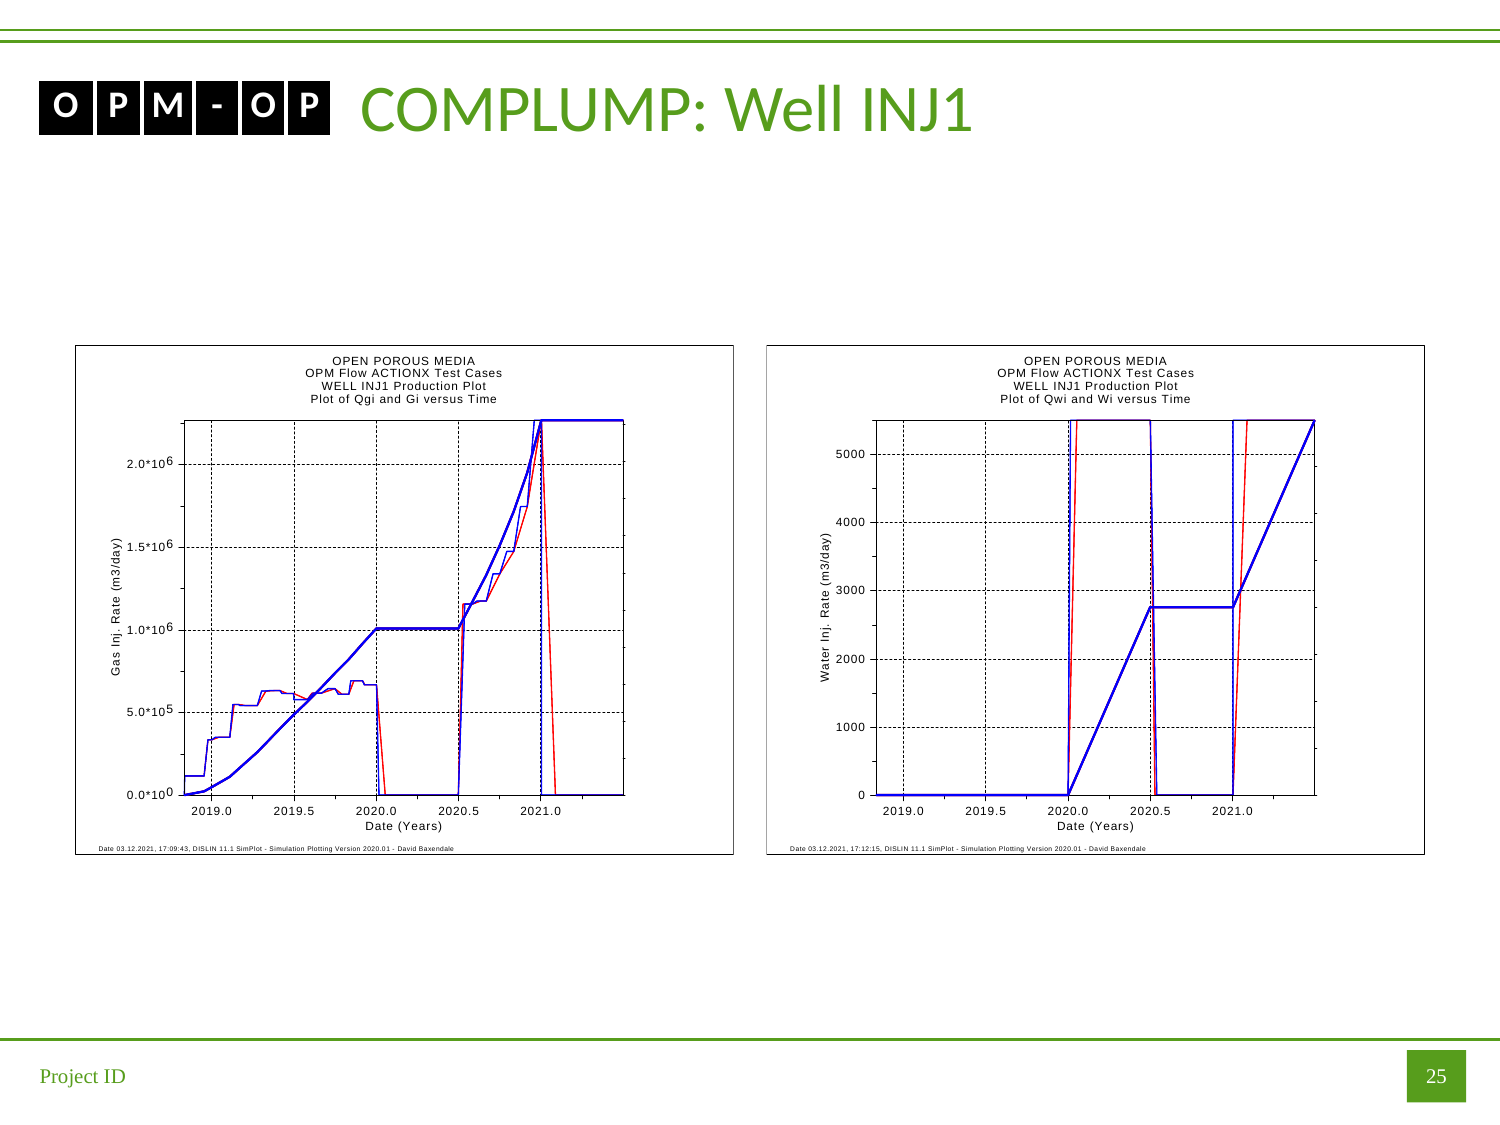

# COMPLUMP: Well iNJ1
Project ID
25